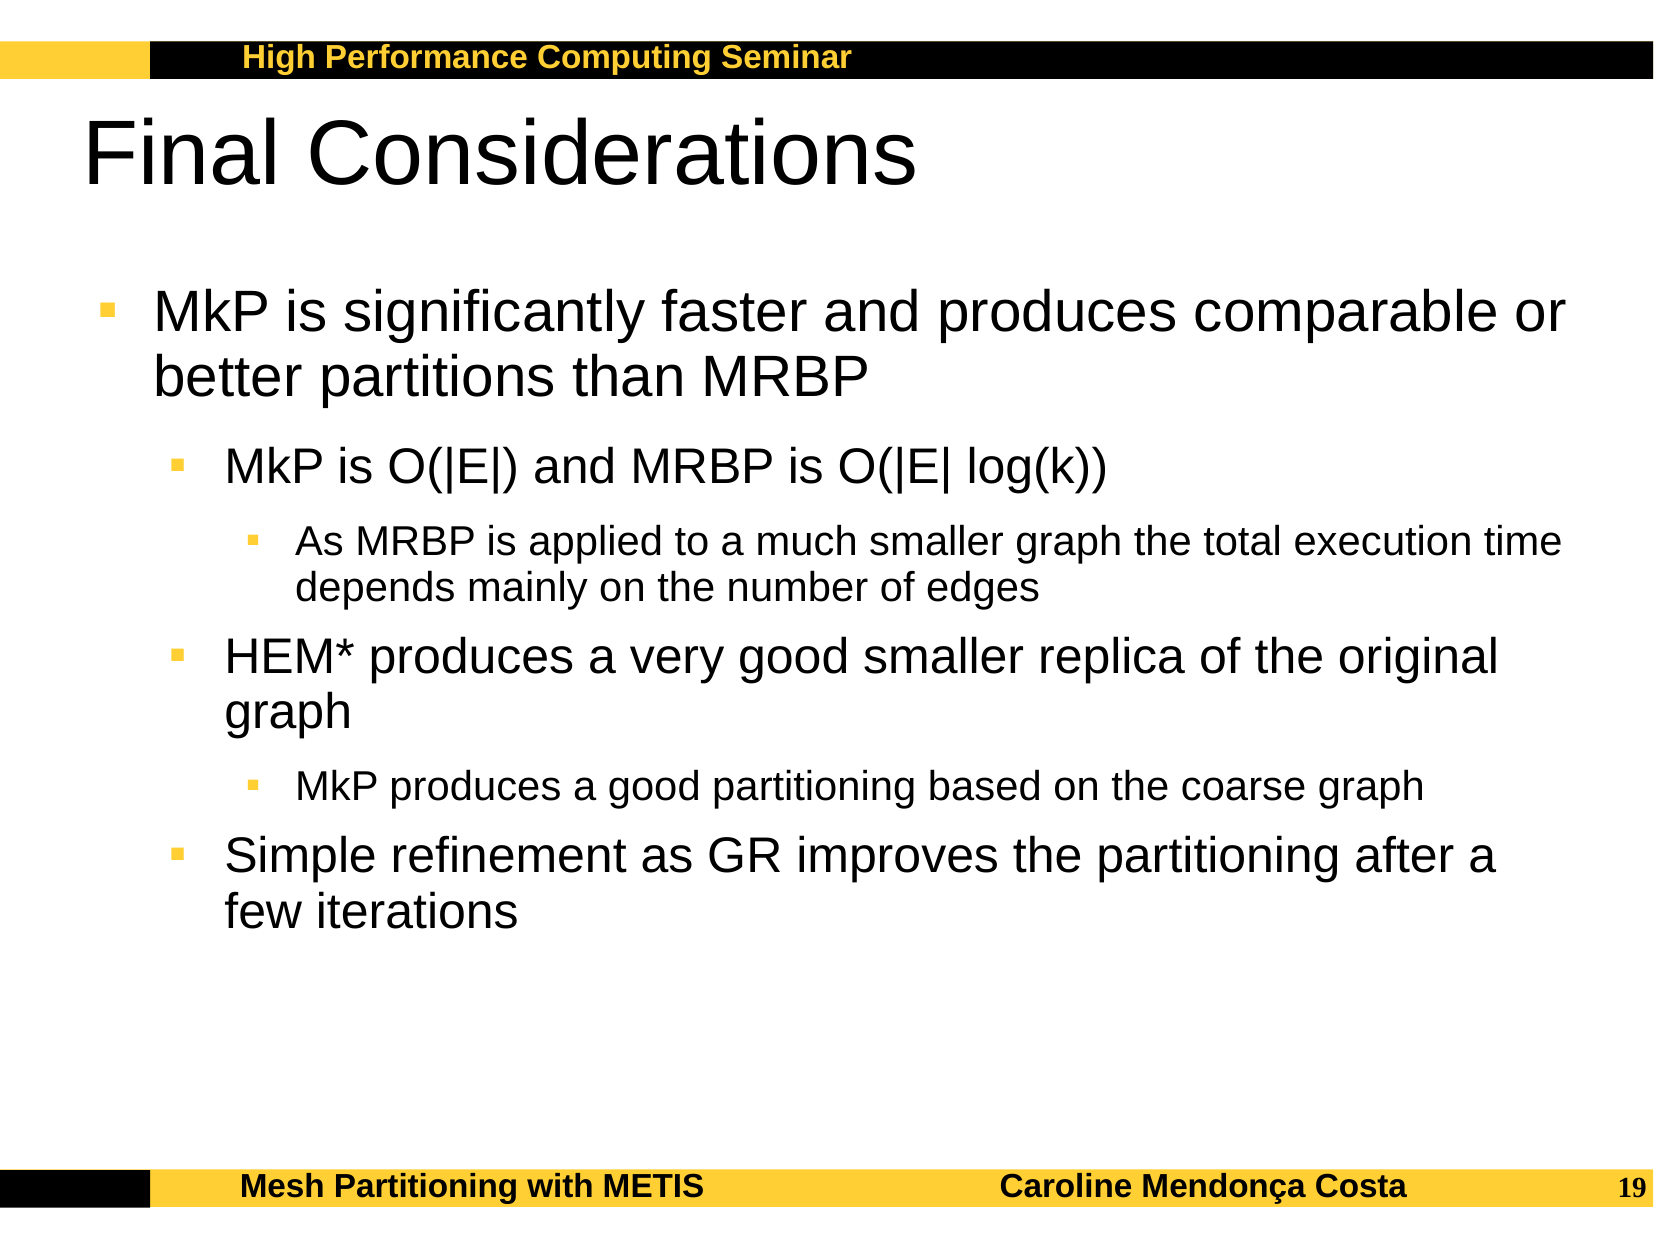

# Final Considerations
MkP is significantly faster and produces comparable or better partitions than MRBP
MkP is O(|E|) and MRBP is O(|E| log(k))
As MRBP is applied to a much smaller graph the total execution time depends mainly on the number of edges
HEM* produces a very good smaller replica of the original graph
MkP produces a good partitioning based on the coarse graph
Simple refinement as GR improves the partitioning after a few iterations
19